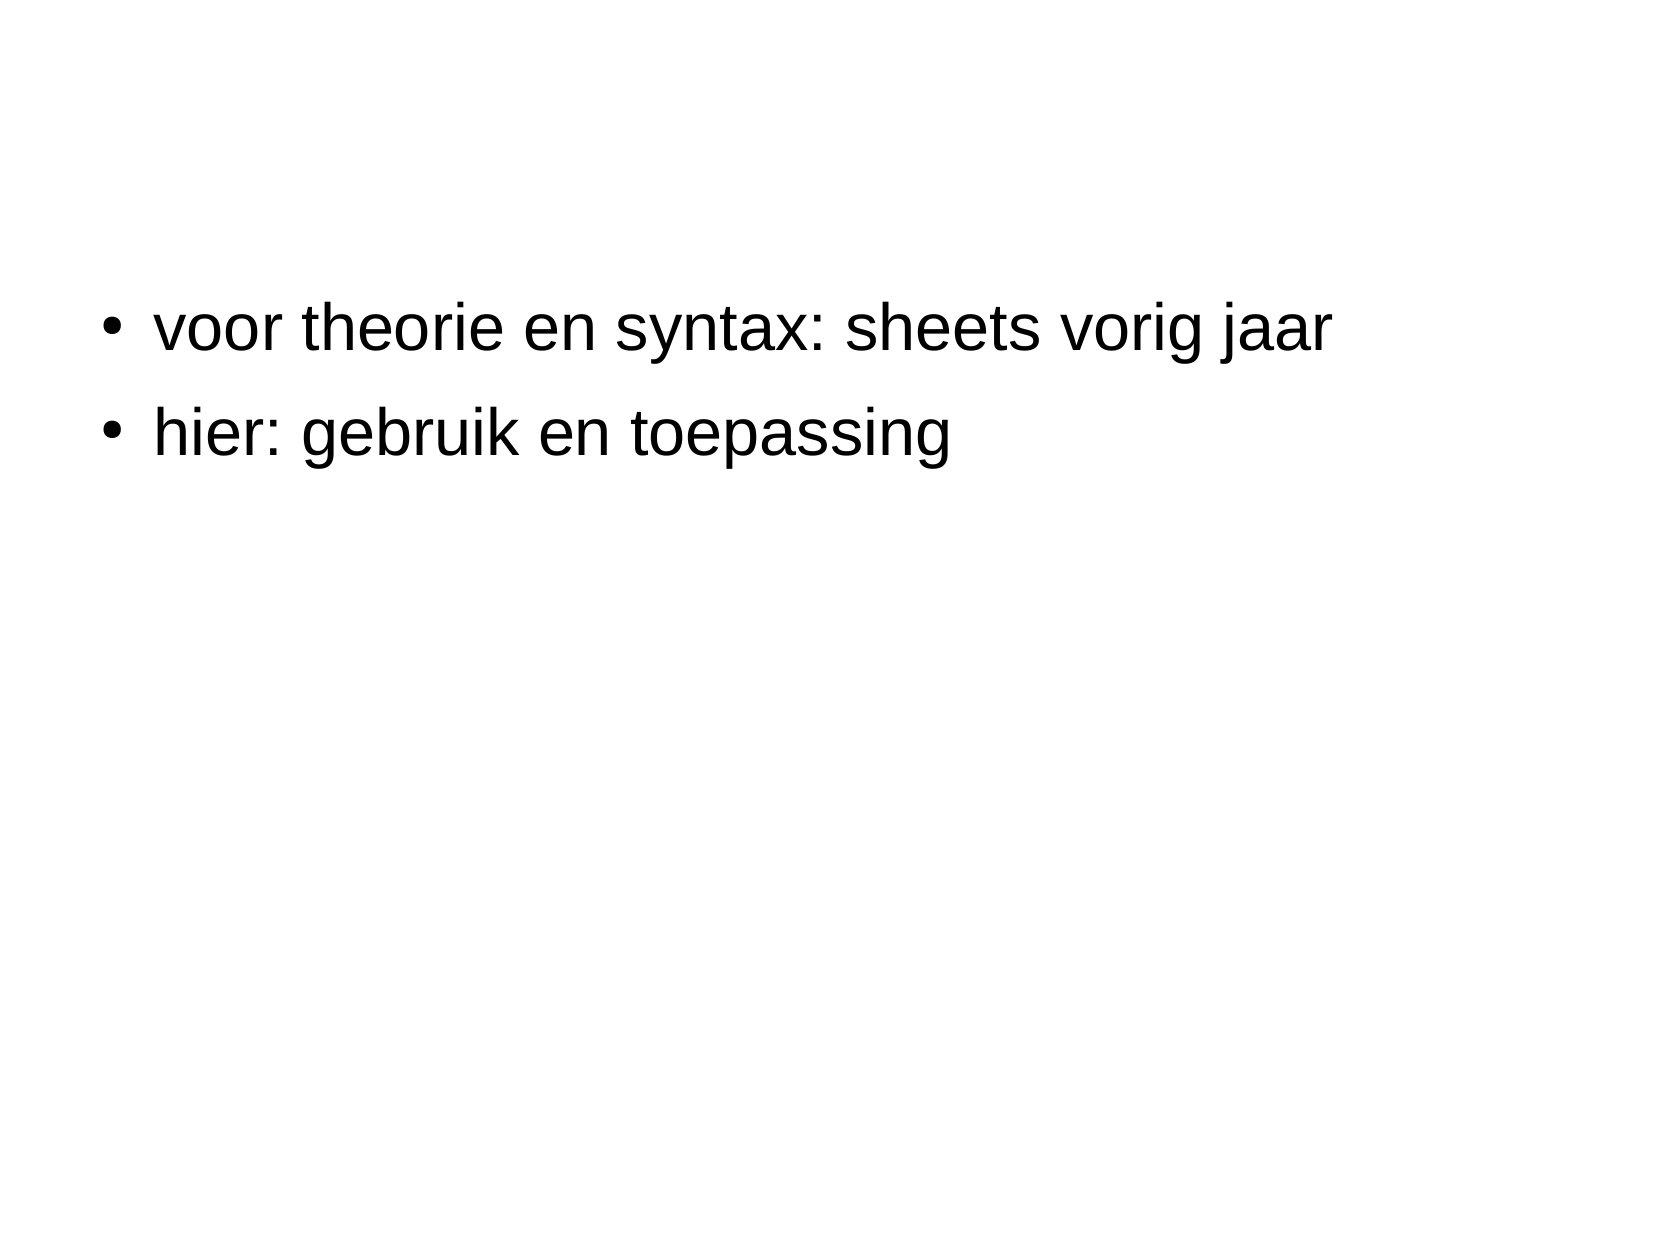

#
voor theorie en syntax: sheets vorig jaar
hier: gebruik en toepassing